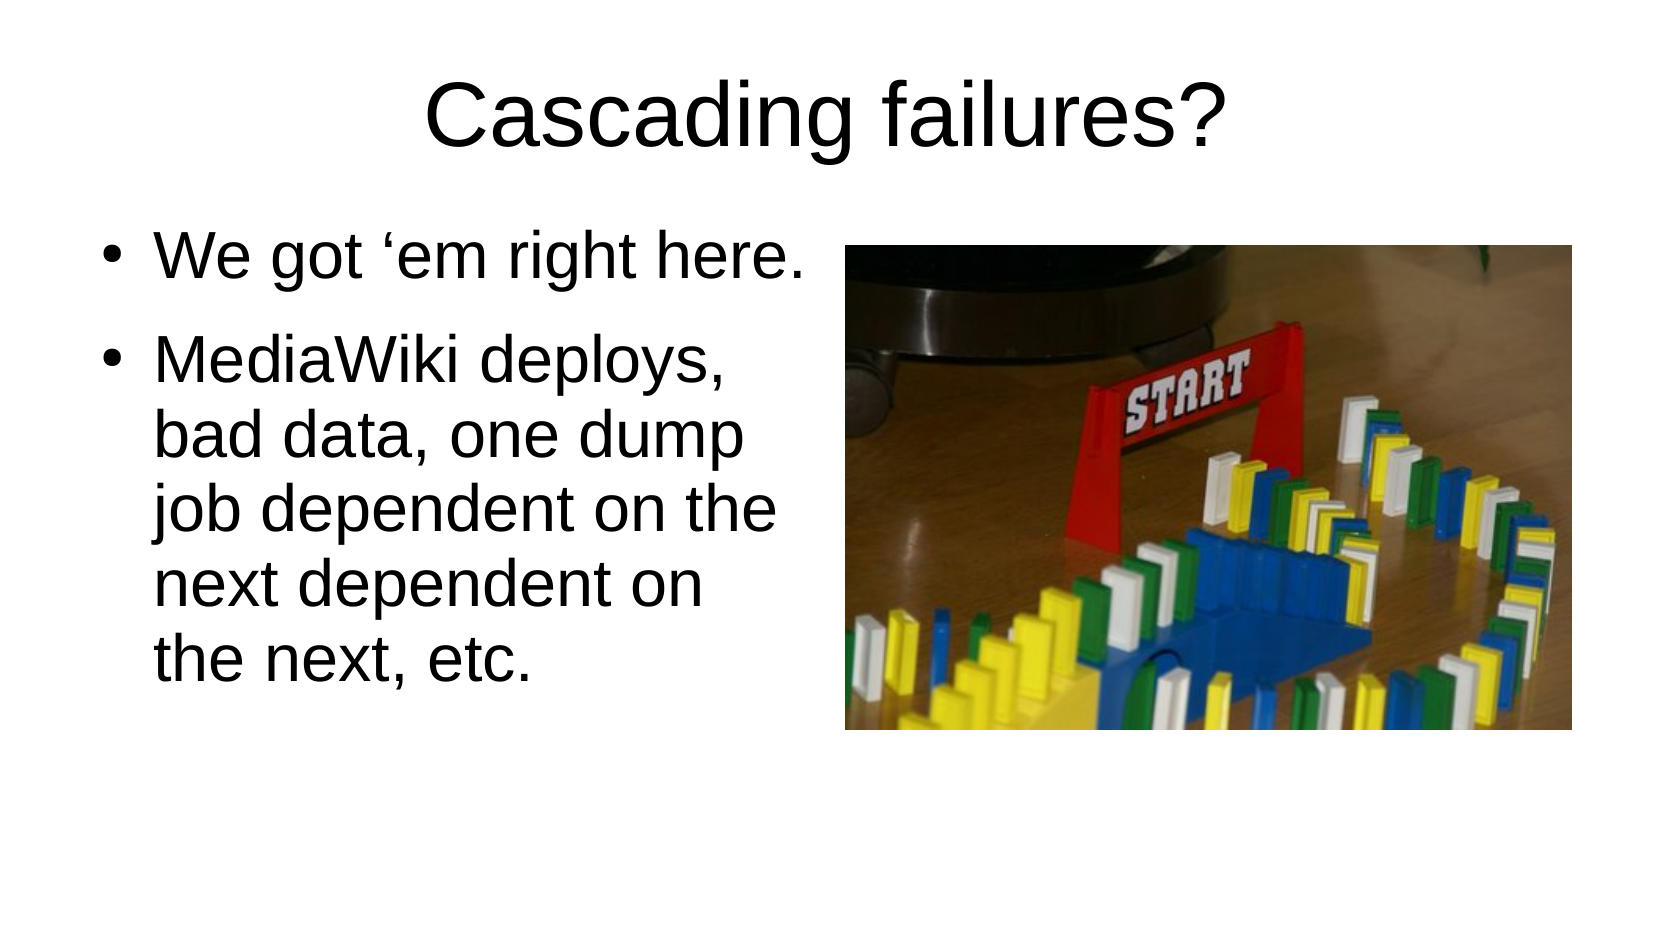

# Cascading failures?
We got ‘em right here.
MediaWiki deploys, bad data, one dump job dependent on the next dependent on the next, etc.